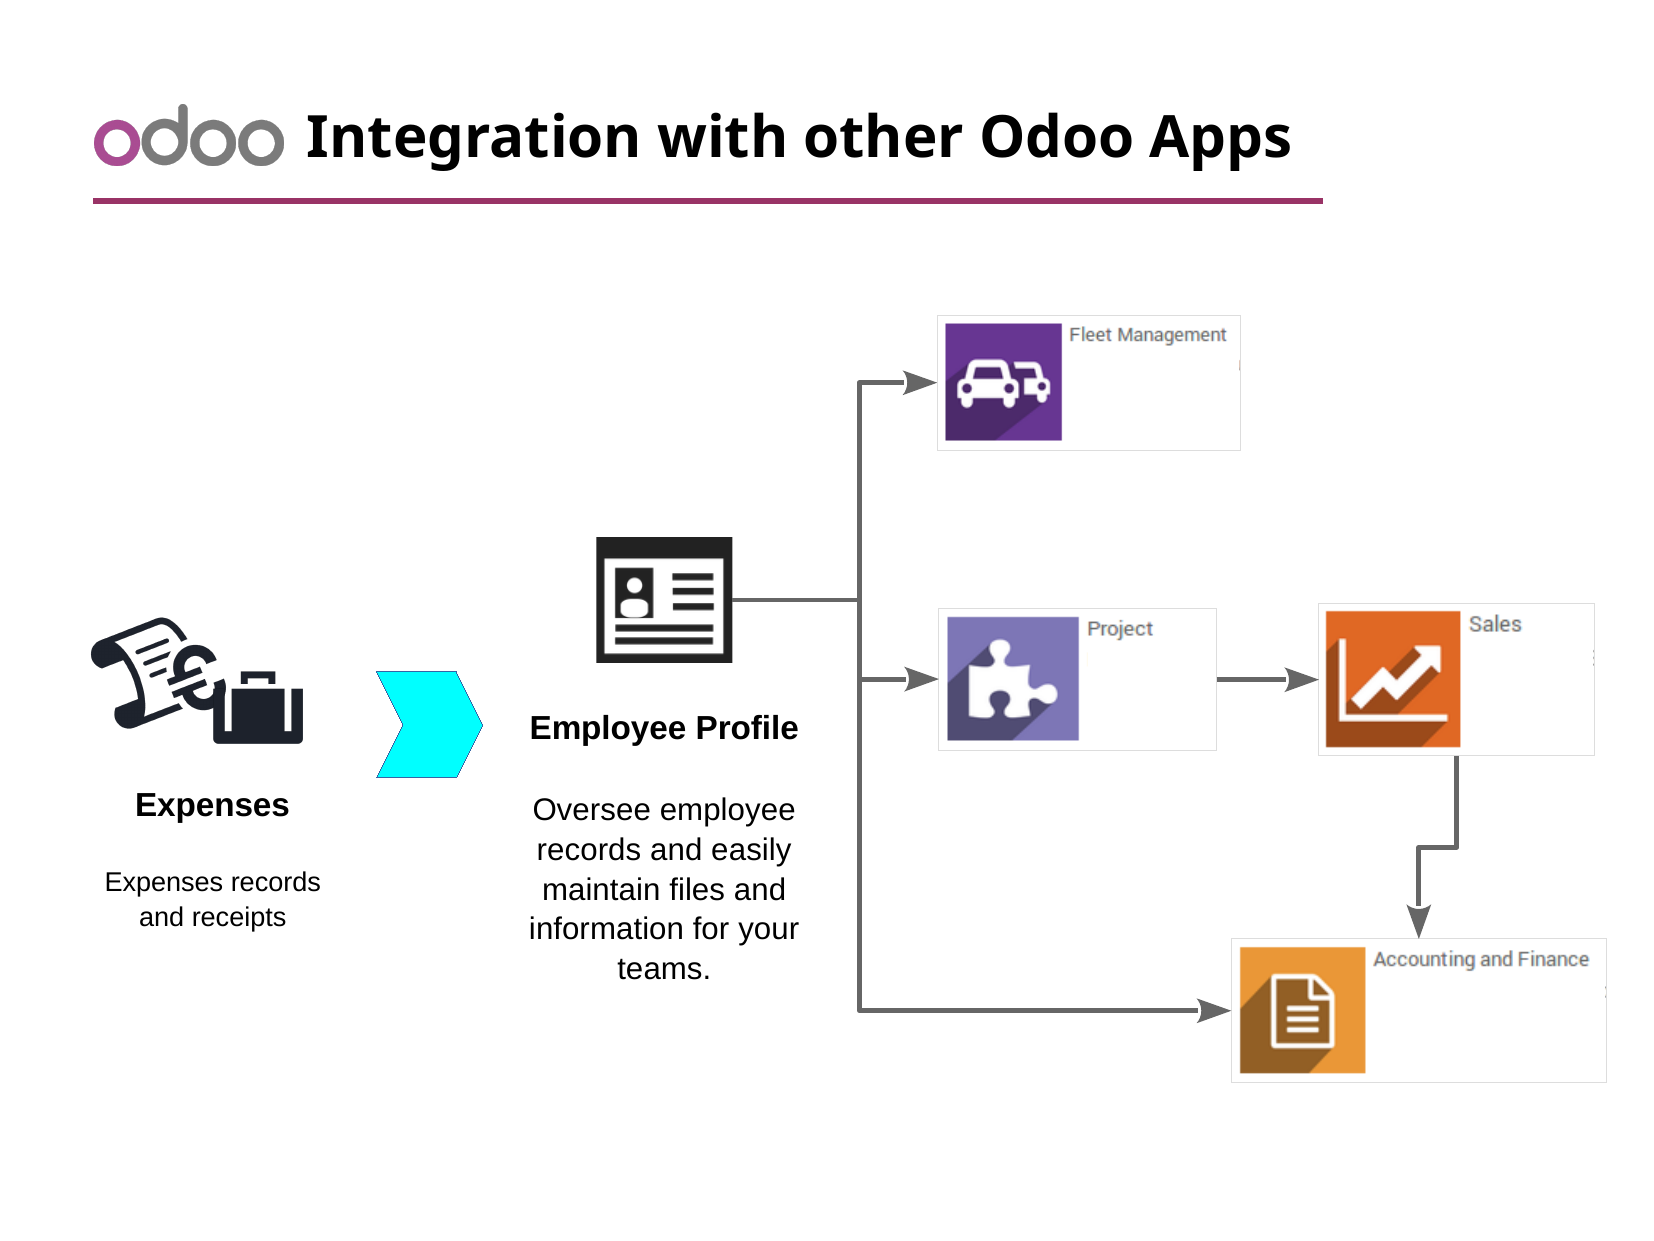

# Integration with other Odoo Apps
Employee Profile
Oversee employee records and easily maintain files and information for your teams.
Expenses
Expenses records and receipts